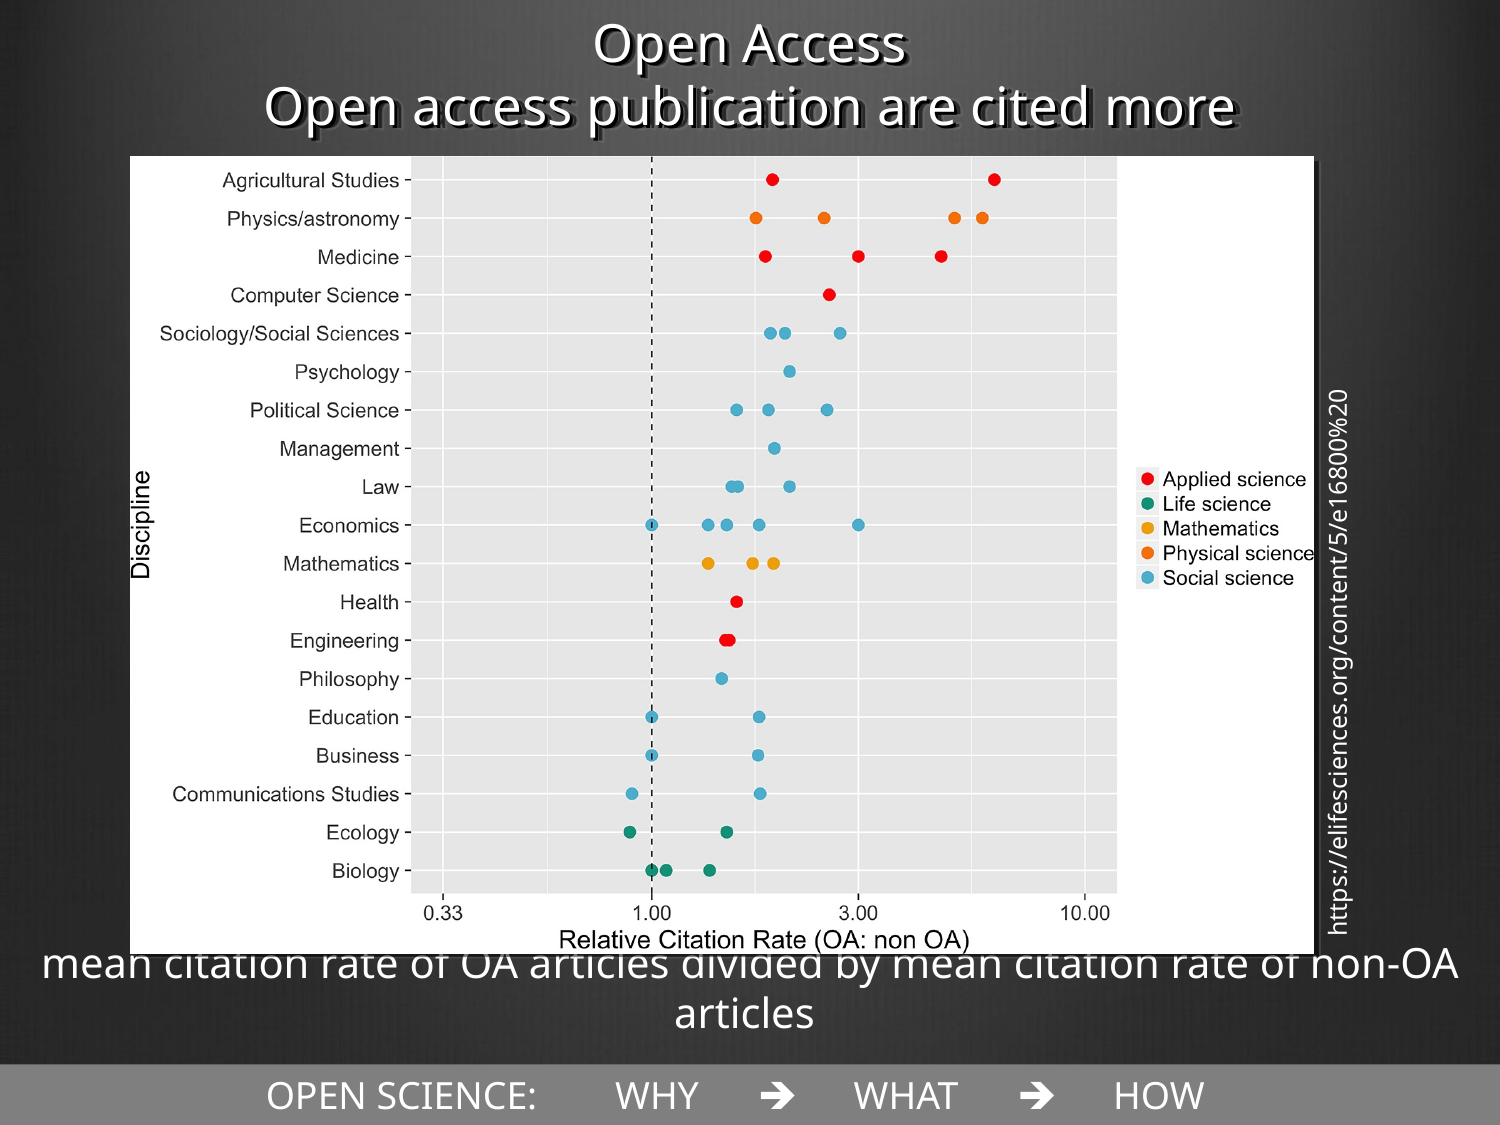

# Open Access Open access publication are cited more
https://elifesciences.org/content/5/e16800%20
mean citation rate of OA articles divided by mean citation rate of non-OA articles
OPEN SCIENCE: WHY  WHAT  HOW